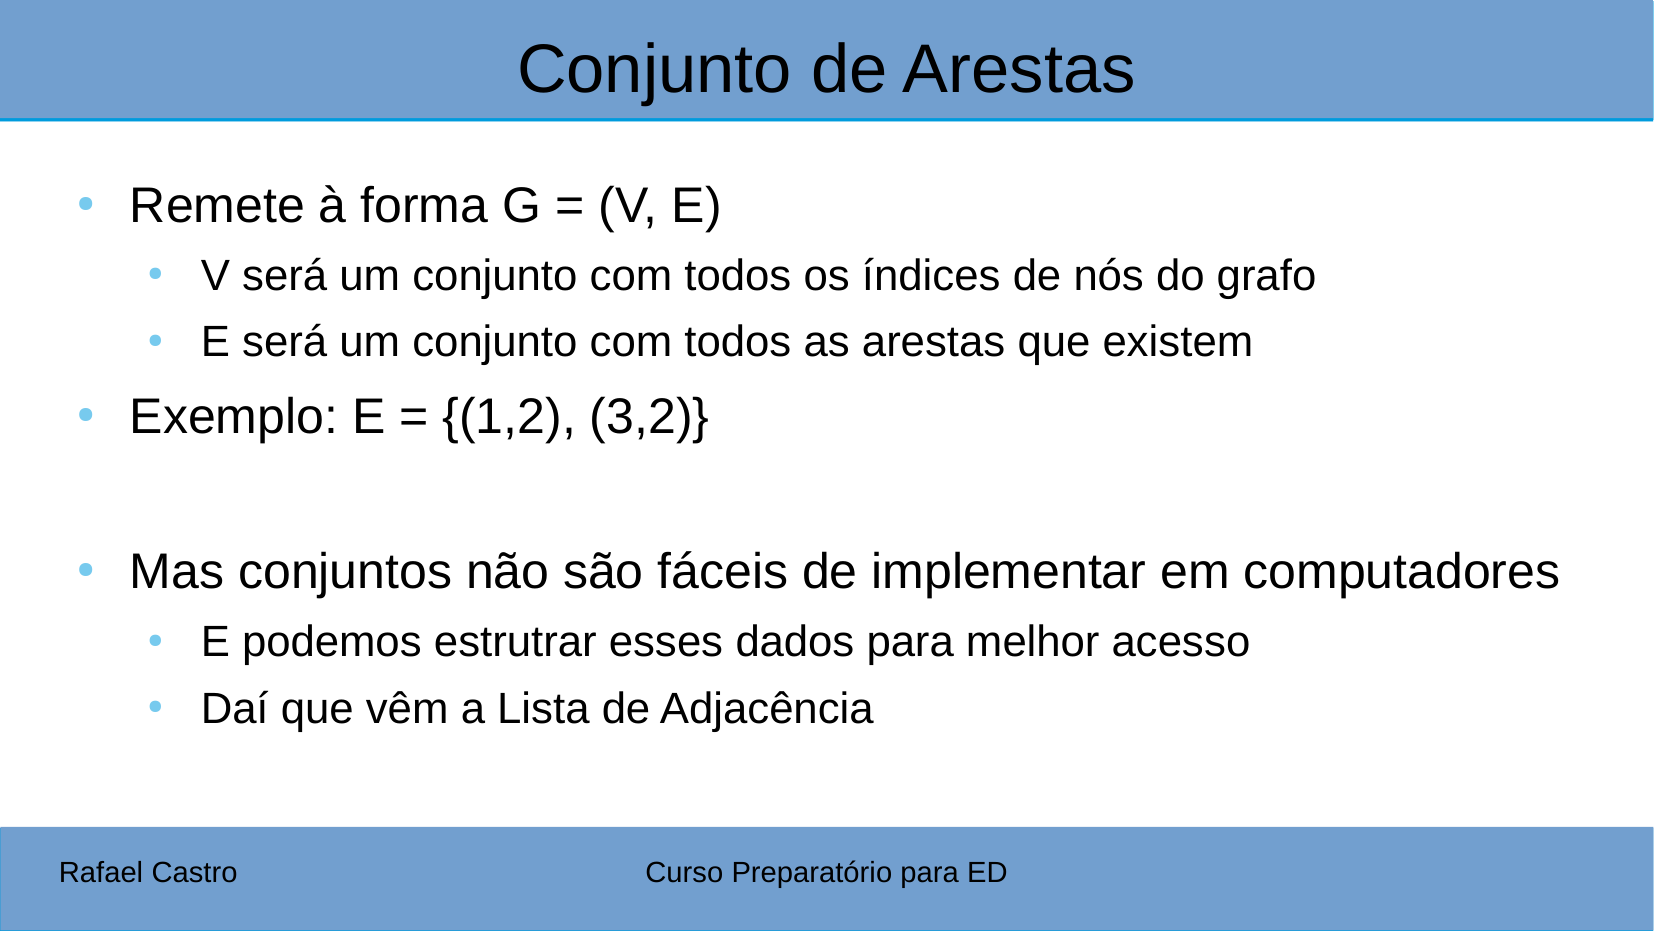

# Conjunto de Arestas
Remete à forma G = (V, E)
V será um conjunto com todos os índices de nós do grafo
E será um conjunto com todos as arestas que existem
Exemplo: E = {(1,2), (3,2)}
Mas conjuntos não são fáceis de implementar em computadores
E podemos estrutrar esses dados para melhor acesso
Daí que vêm a Lista de Adjacência
Curso Preparatório para ED